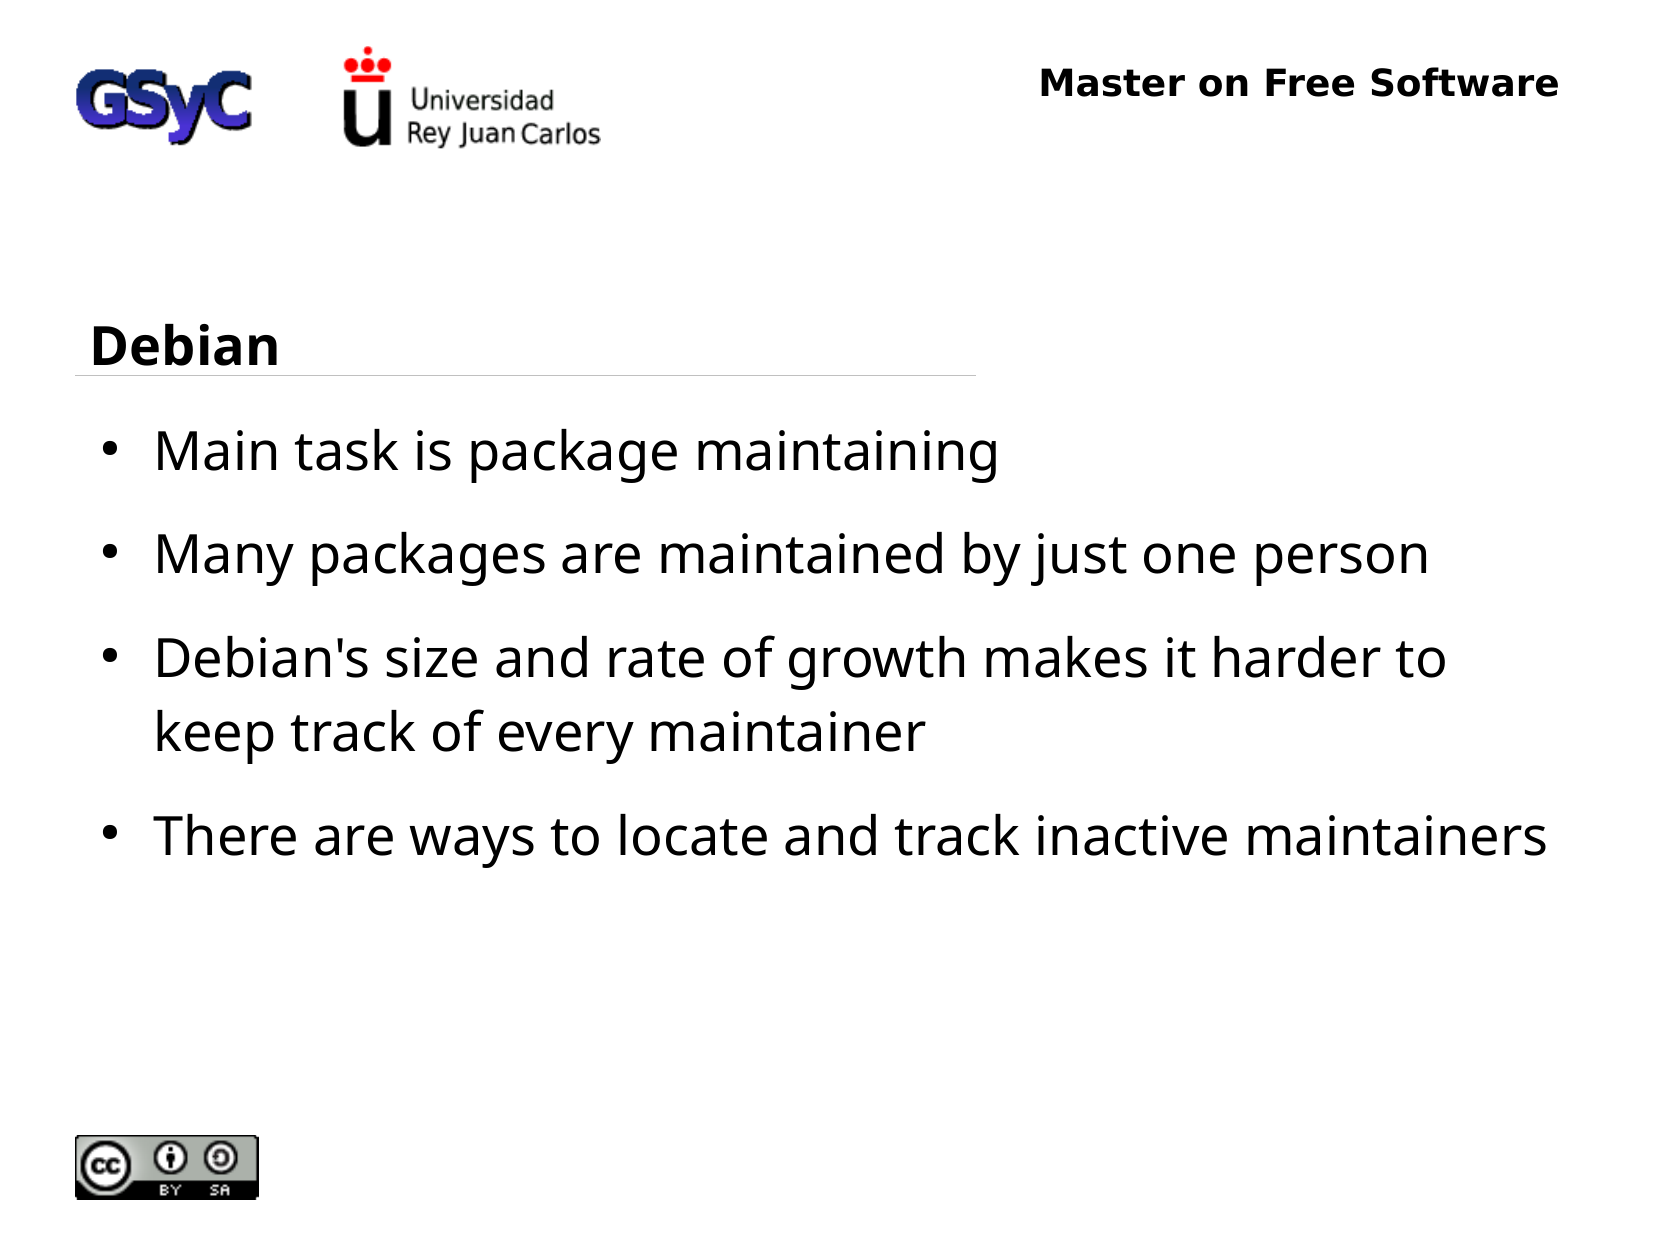

Debian
# Main task is package maintaining
Many packages are maintained by just one person
Debian's size and rate of growth makes it harder to keep track of every maintainer
There are ways to locate and track inactive maintainers